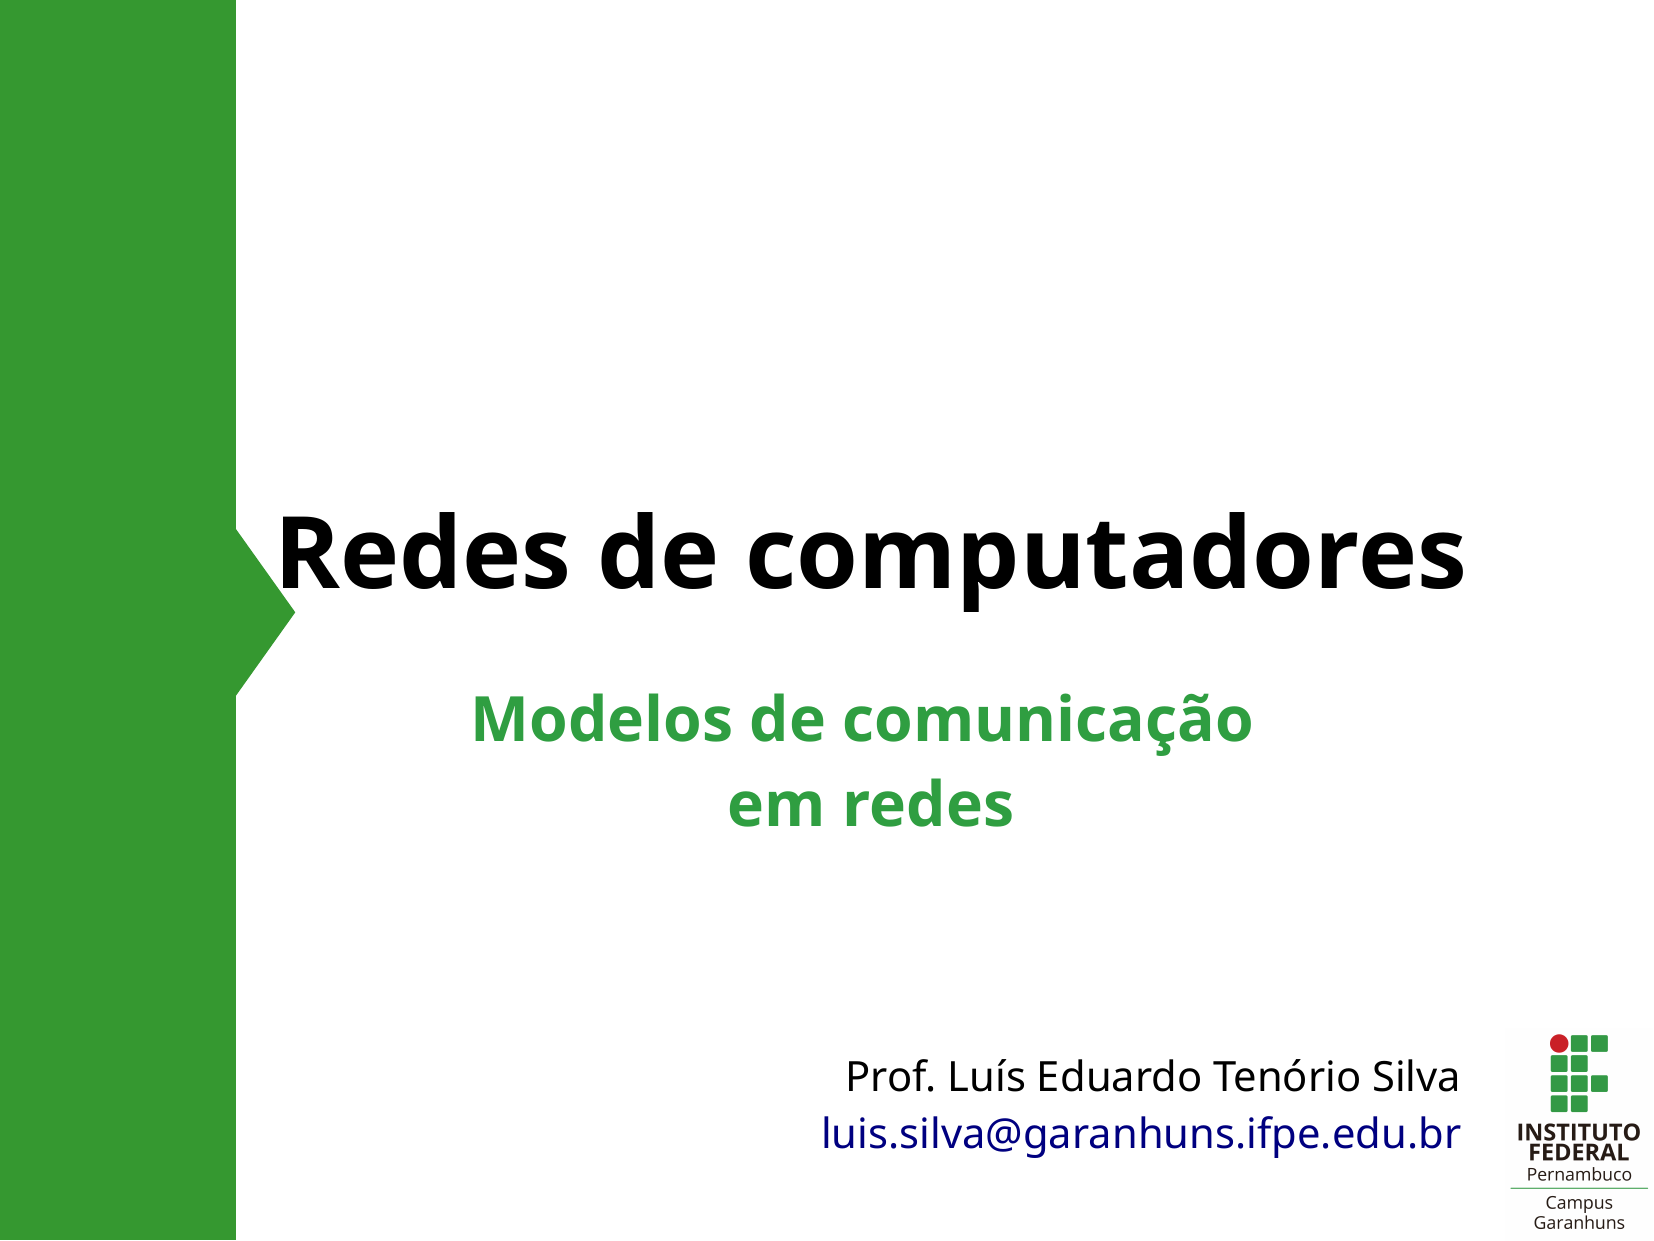

Redes de computadores
Modelos de comunicação
em redes
# Prof. Luís Eduardo Tenório Silva luis.silva@garanhuns.ifpe.edu.br